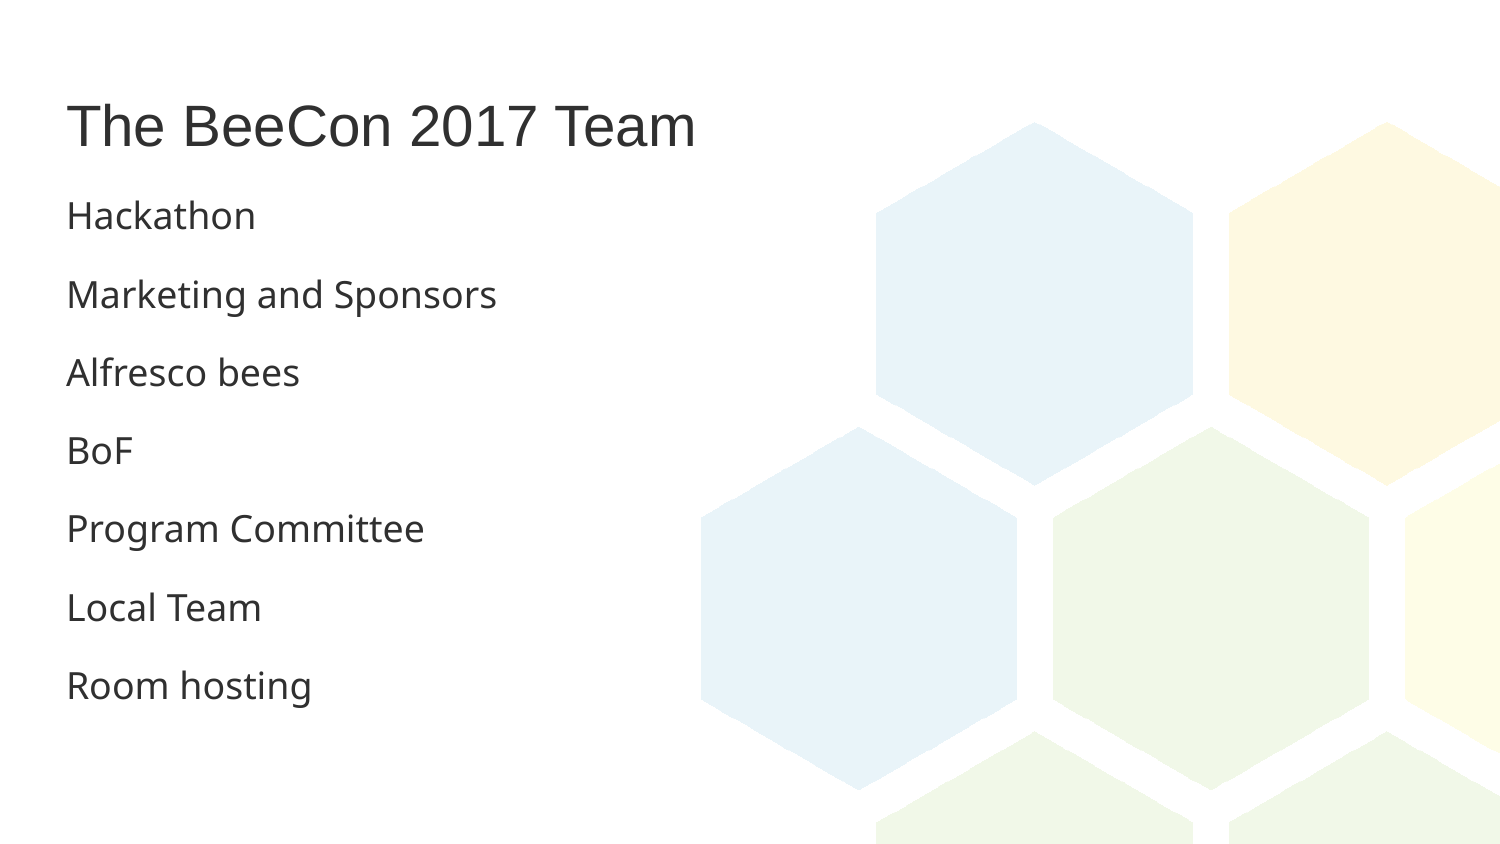

# The BeeCon 2017 Team
Hackathon
Marketing and Sponsors
Alfresco bees
BoF
Program Committee
Local Team
Room hosting